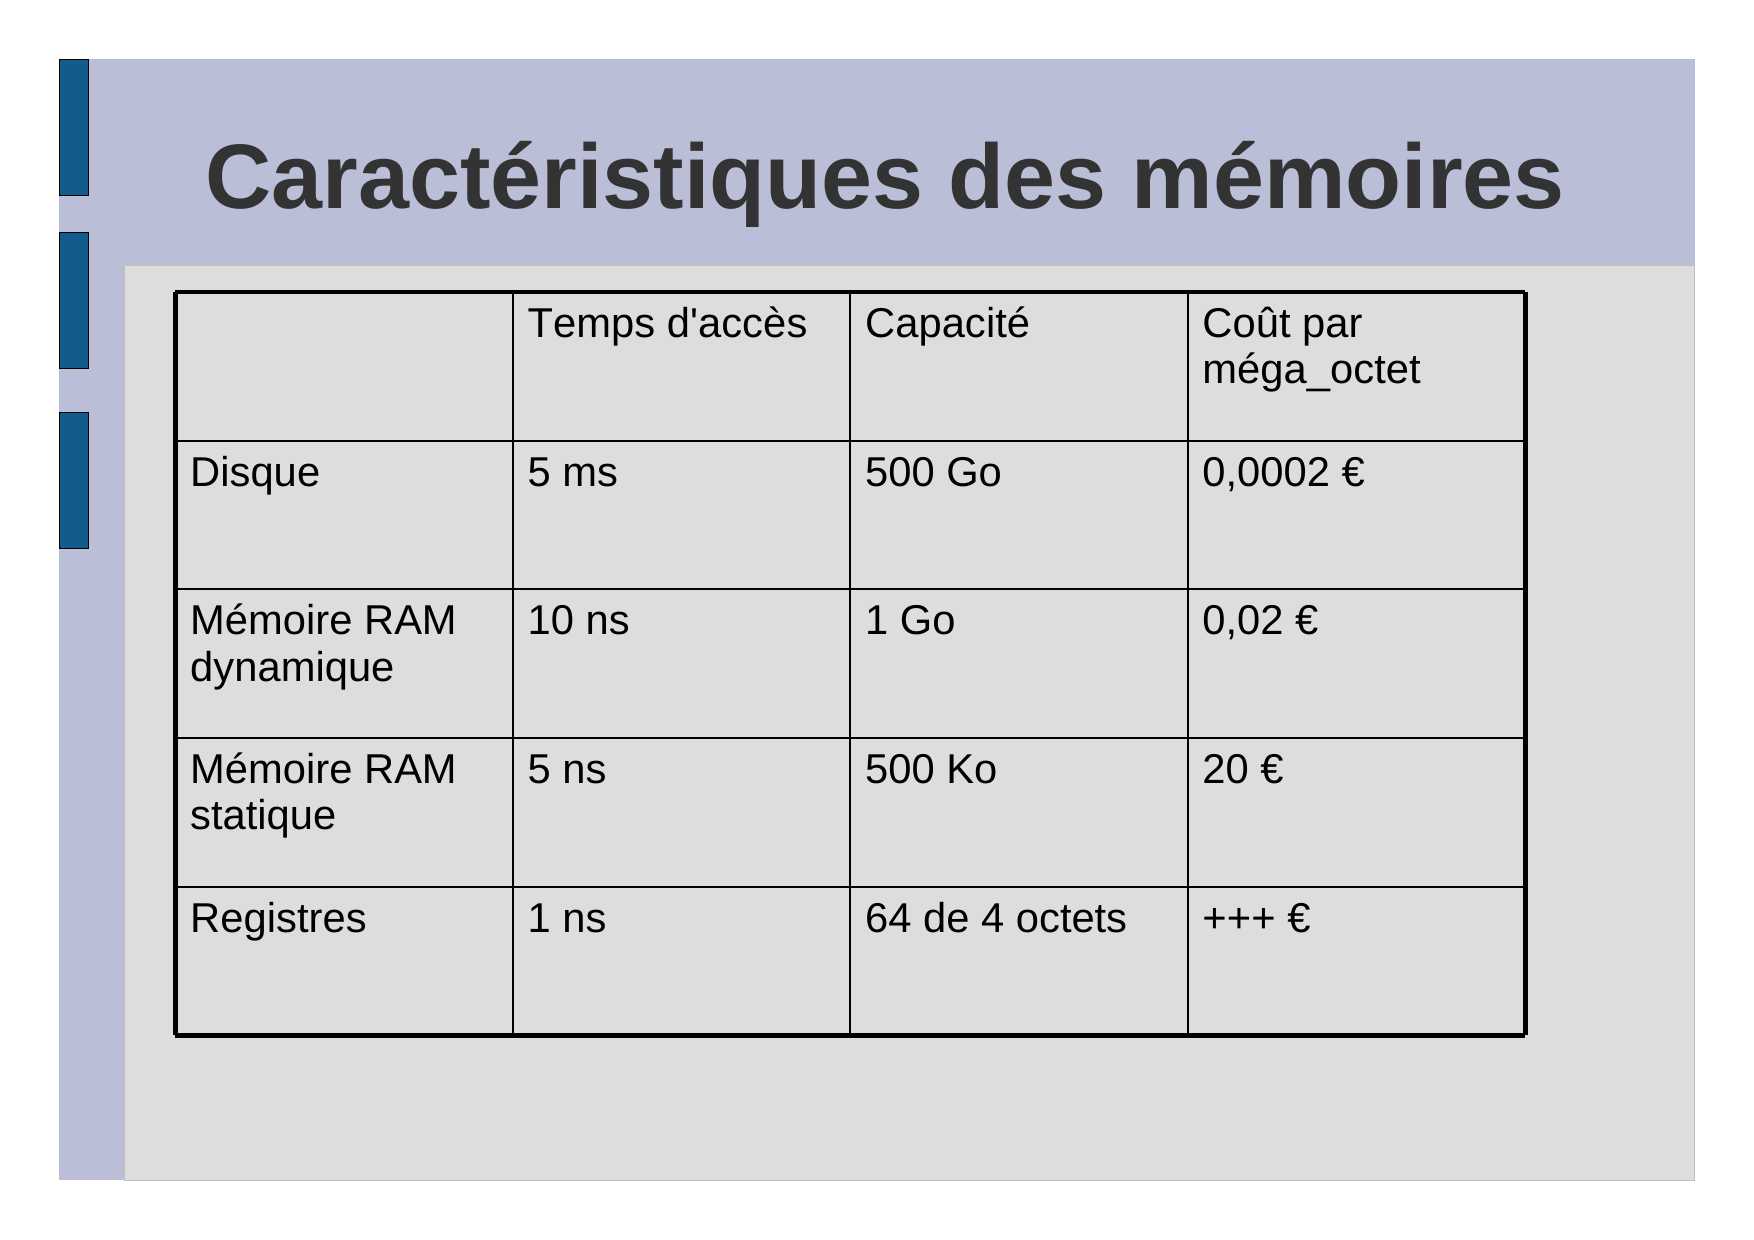

# Caractéristiques des mémoires
Temps d'accès
Capacité
Coût par méga_octet
Disque
5 ms
500 Go
0,0002 €
Mémoire RAM dynamique
10 ns
1 Go
0,02 €
Mémoire RAM statique
5 ns
500 Ko
20 €
Registres
1 ns
64 de 4 octets
+++ €